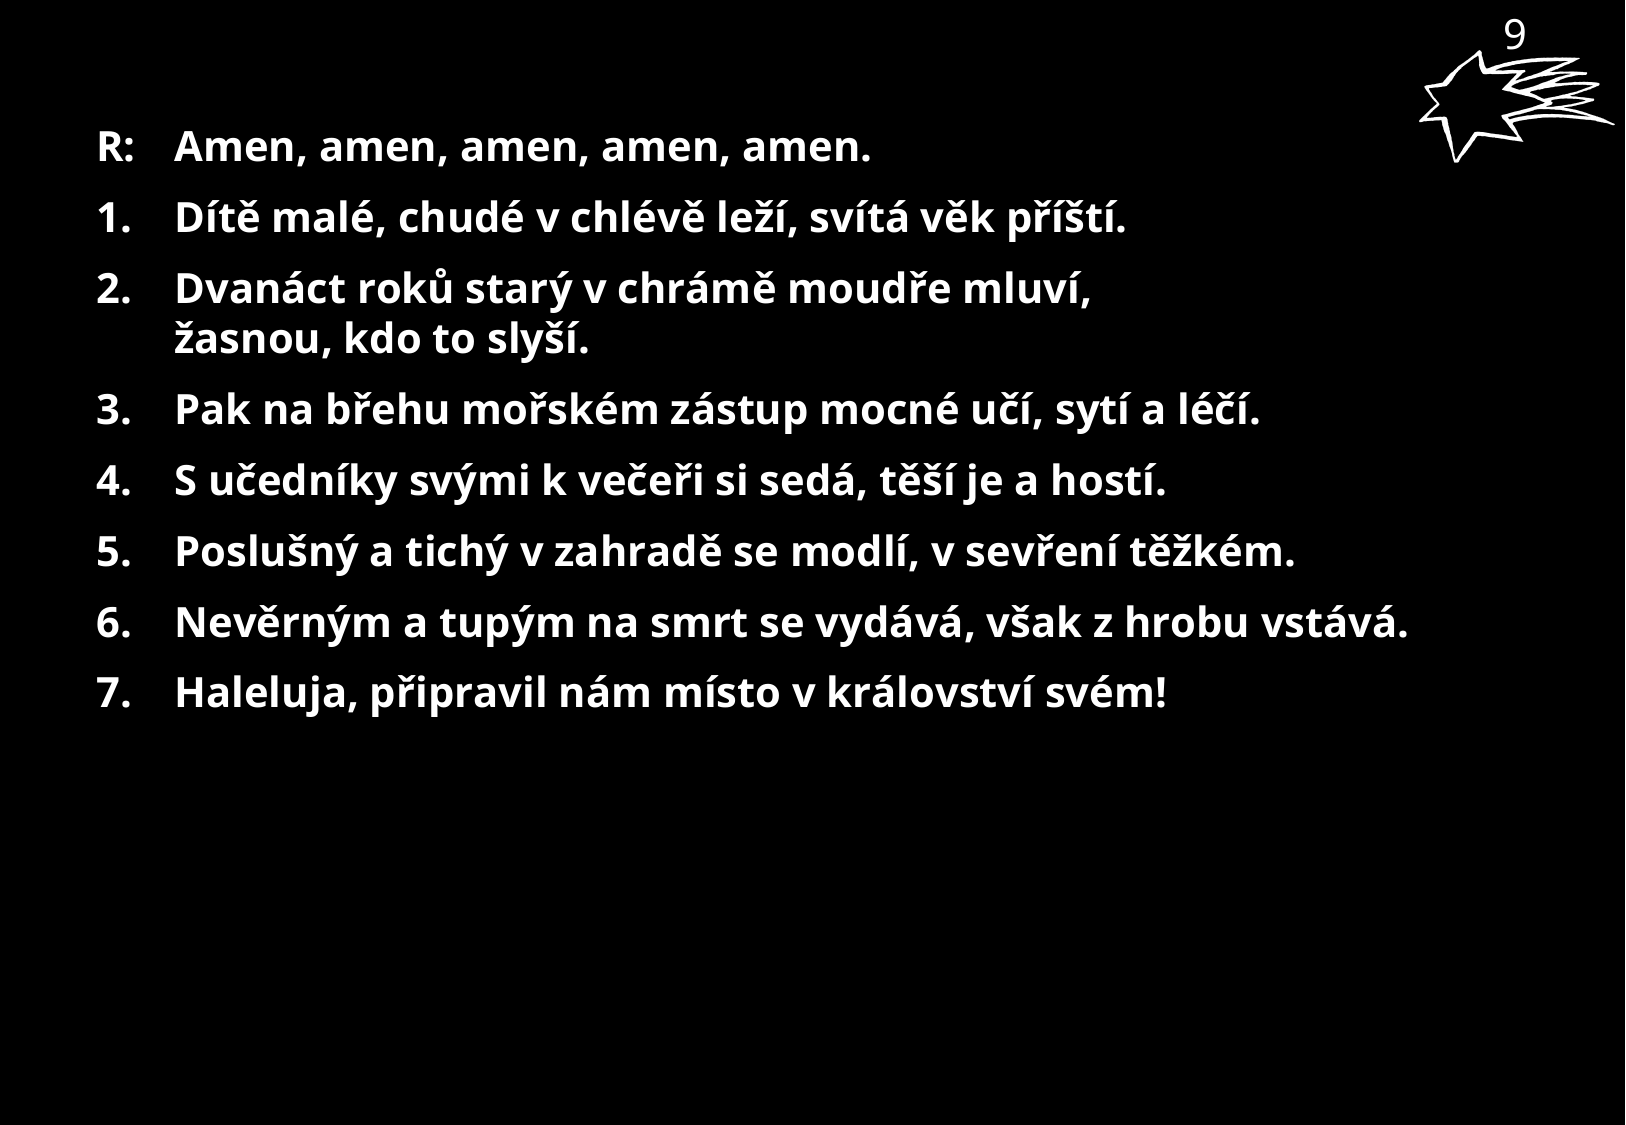

9
# R: 	Amen, amen, amen, amen, amen.
Dítě malé, chudé v chlévě leží, svítá věk příští.
Dvanáct roků starý v chrámě moudře mluví,
žasnou, kdo to slyší.
Pak na břehu mořském zástup mocné učí, sytí a léčí.
S učedníky svými k večeři si sedá, těší je a hostí.
Poslušný a tichý v zahradě se modlí, v sevření těžkém.
Nevěrným a tupým na smrt se vydává, však z hrobu vstává.
Haleluja, připravil nám místo v království svém!